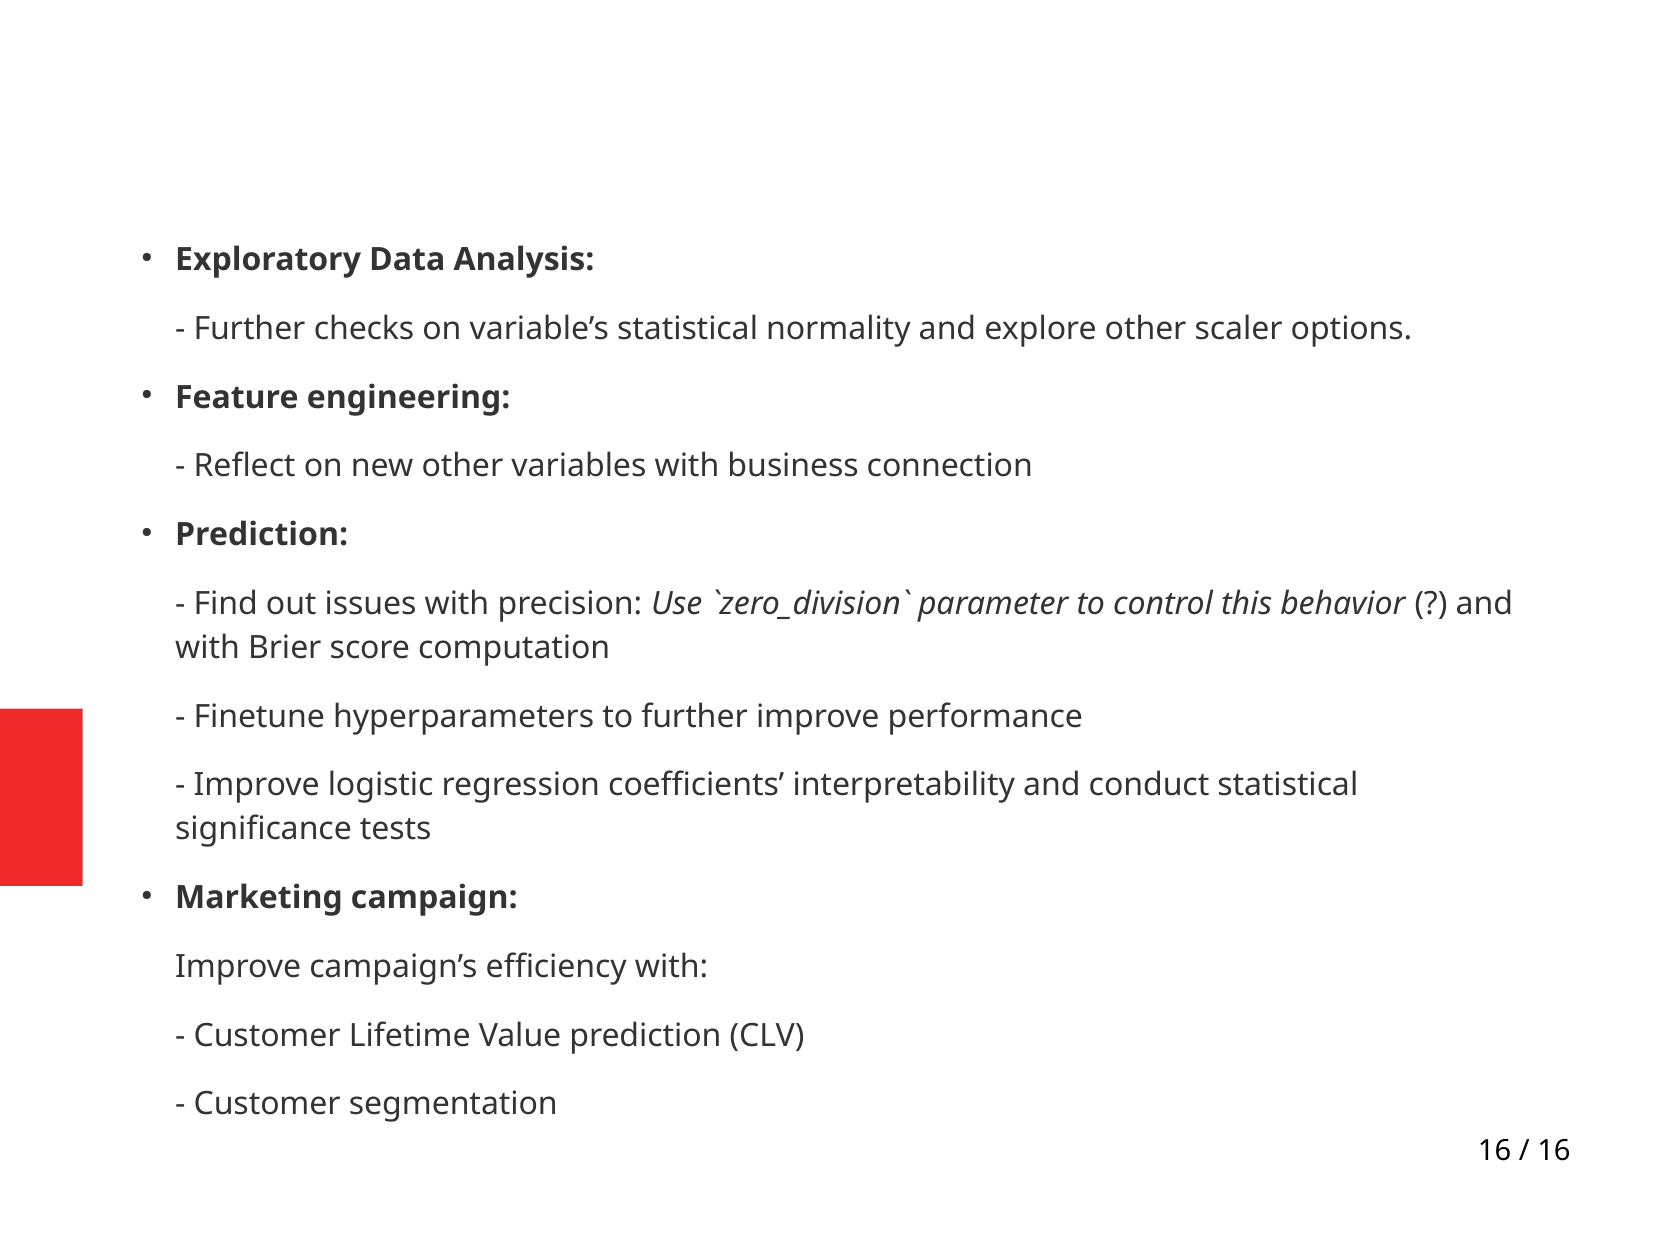

#
Exploratory Data Analysis:
- Further checks on variable’s statistical normality and explore other scaler options.
Feature engineering:
- Reflect on new other variables with business connection
Prediction:
- Find out issues with precision: Use `zero_division` parameter to control this behavior (?) and with Brier score computation
- Finetune hyperparameters to further improve performance
- Improve logistic regression coefficients’ interpretability and conduct statistical significance tests
Marketing campaign:
Improve campaign’s efficiency with:
- Customer Lifetime Value prediction (CLV)
- Customer segmentation
16